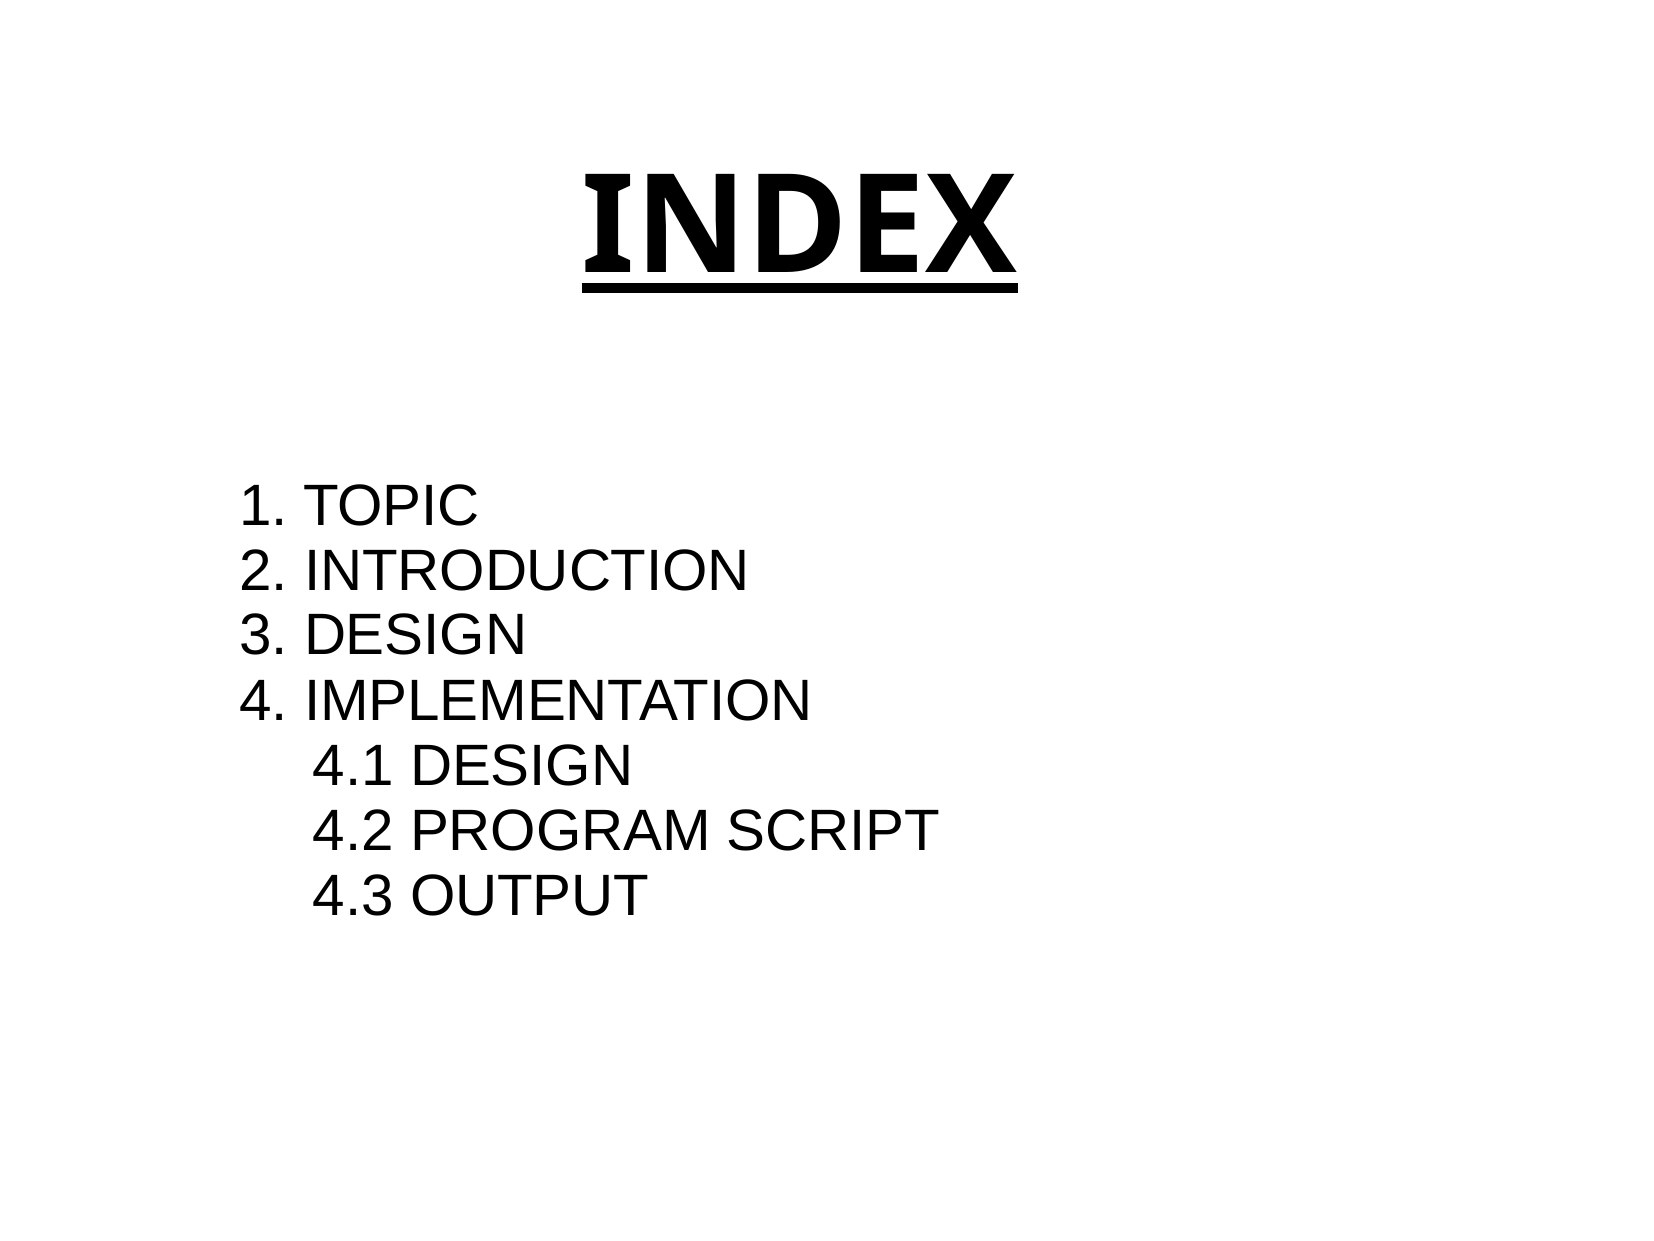

INDEX
1. TOPIC
2. INTRODUCTION
3. DESIGN
4. IMPLEMENTATION
	4.1 DESIGN
	4.2 PROGRAM SCRIPT
	4.3 OUTPUT